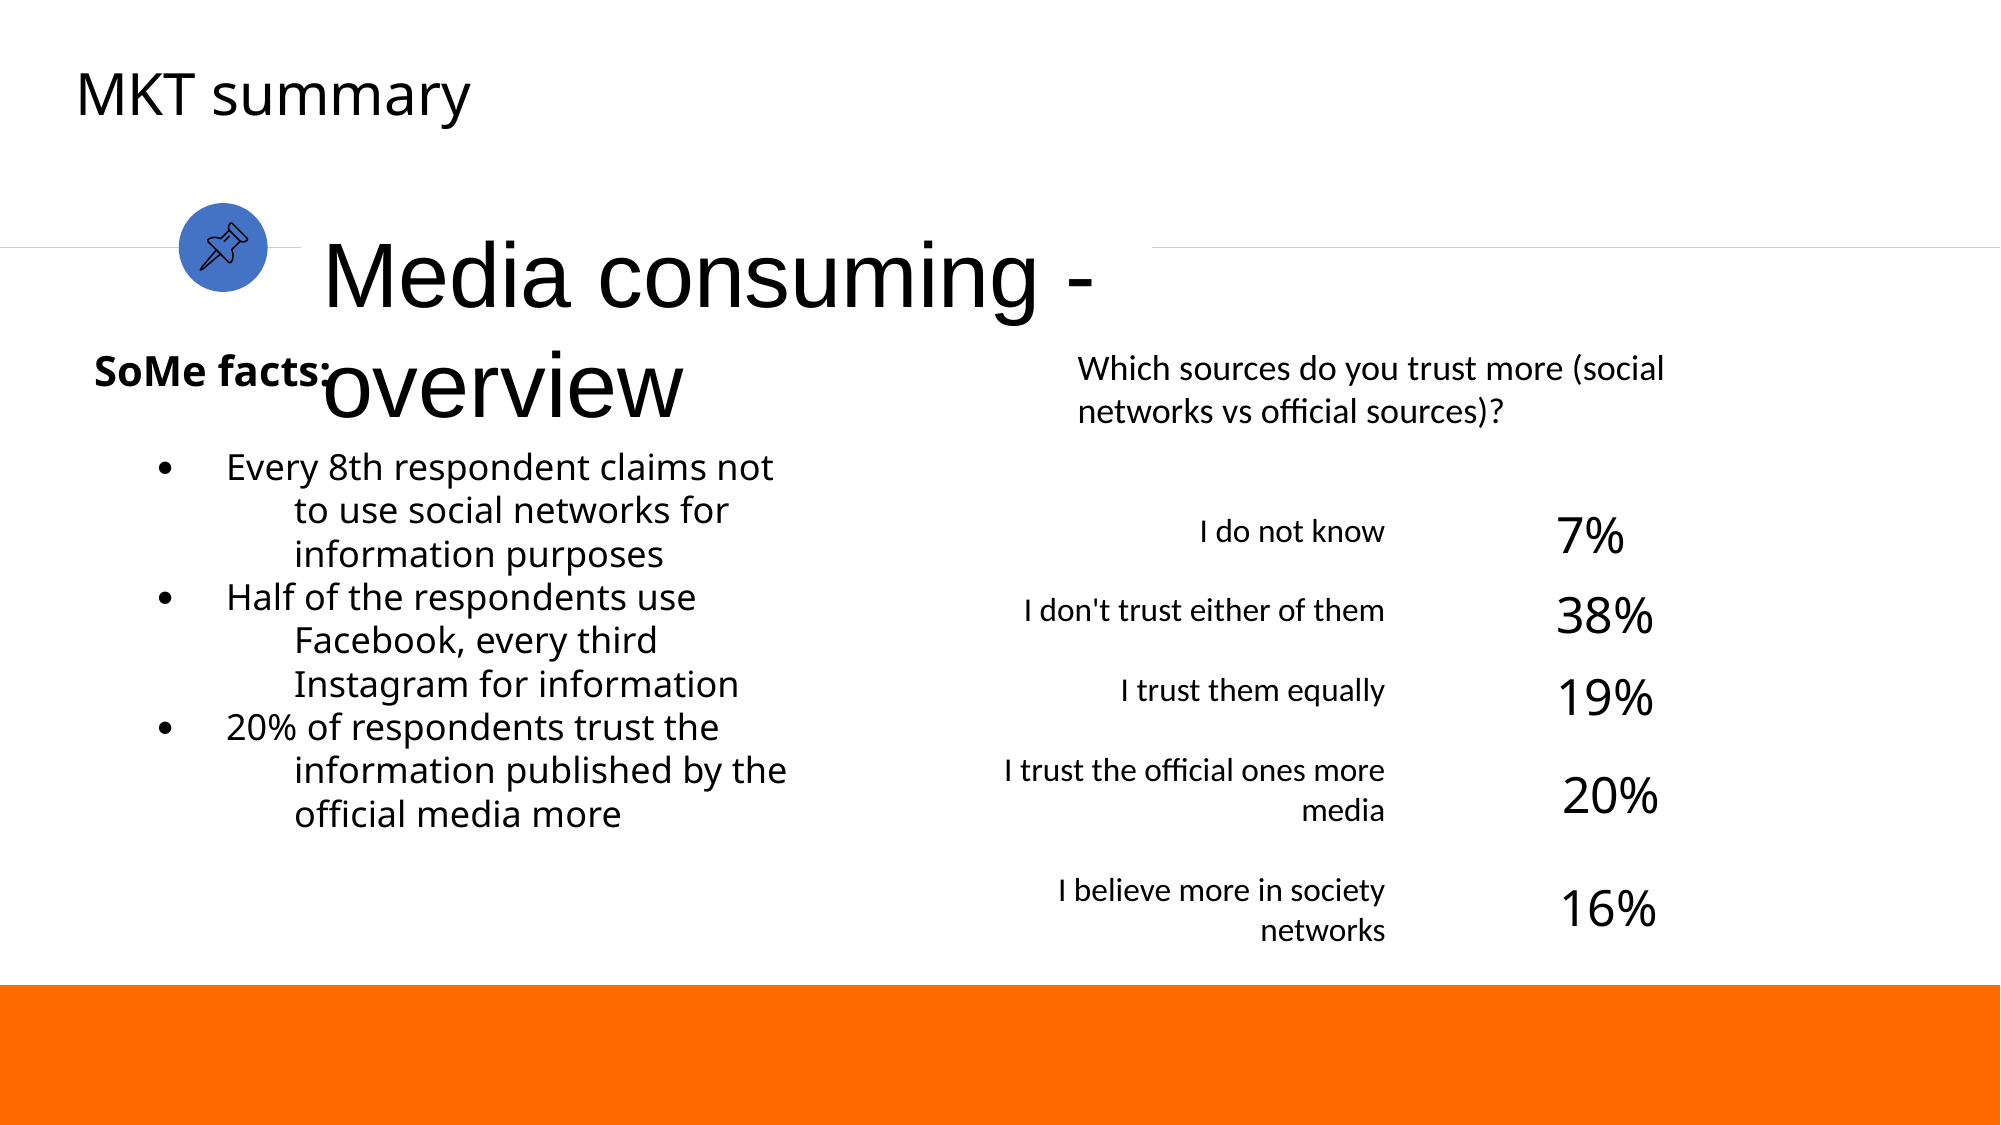

MKT summary
# Media consuming - overview
SoMe facts:
Every 8th respondent claims not to use social networks for information purposes
Half of the respondents use Facebook, every third Instagram for information
20% of respondents trust the information published by the official media more
Which sources do you trust more (social networks vs official sources)?
7%
I do not know
I don't trust either of them
I trust them equally
I trust the official ones more
media
I believe more in society
networks
38%
19%
20%
16%